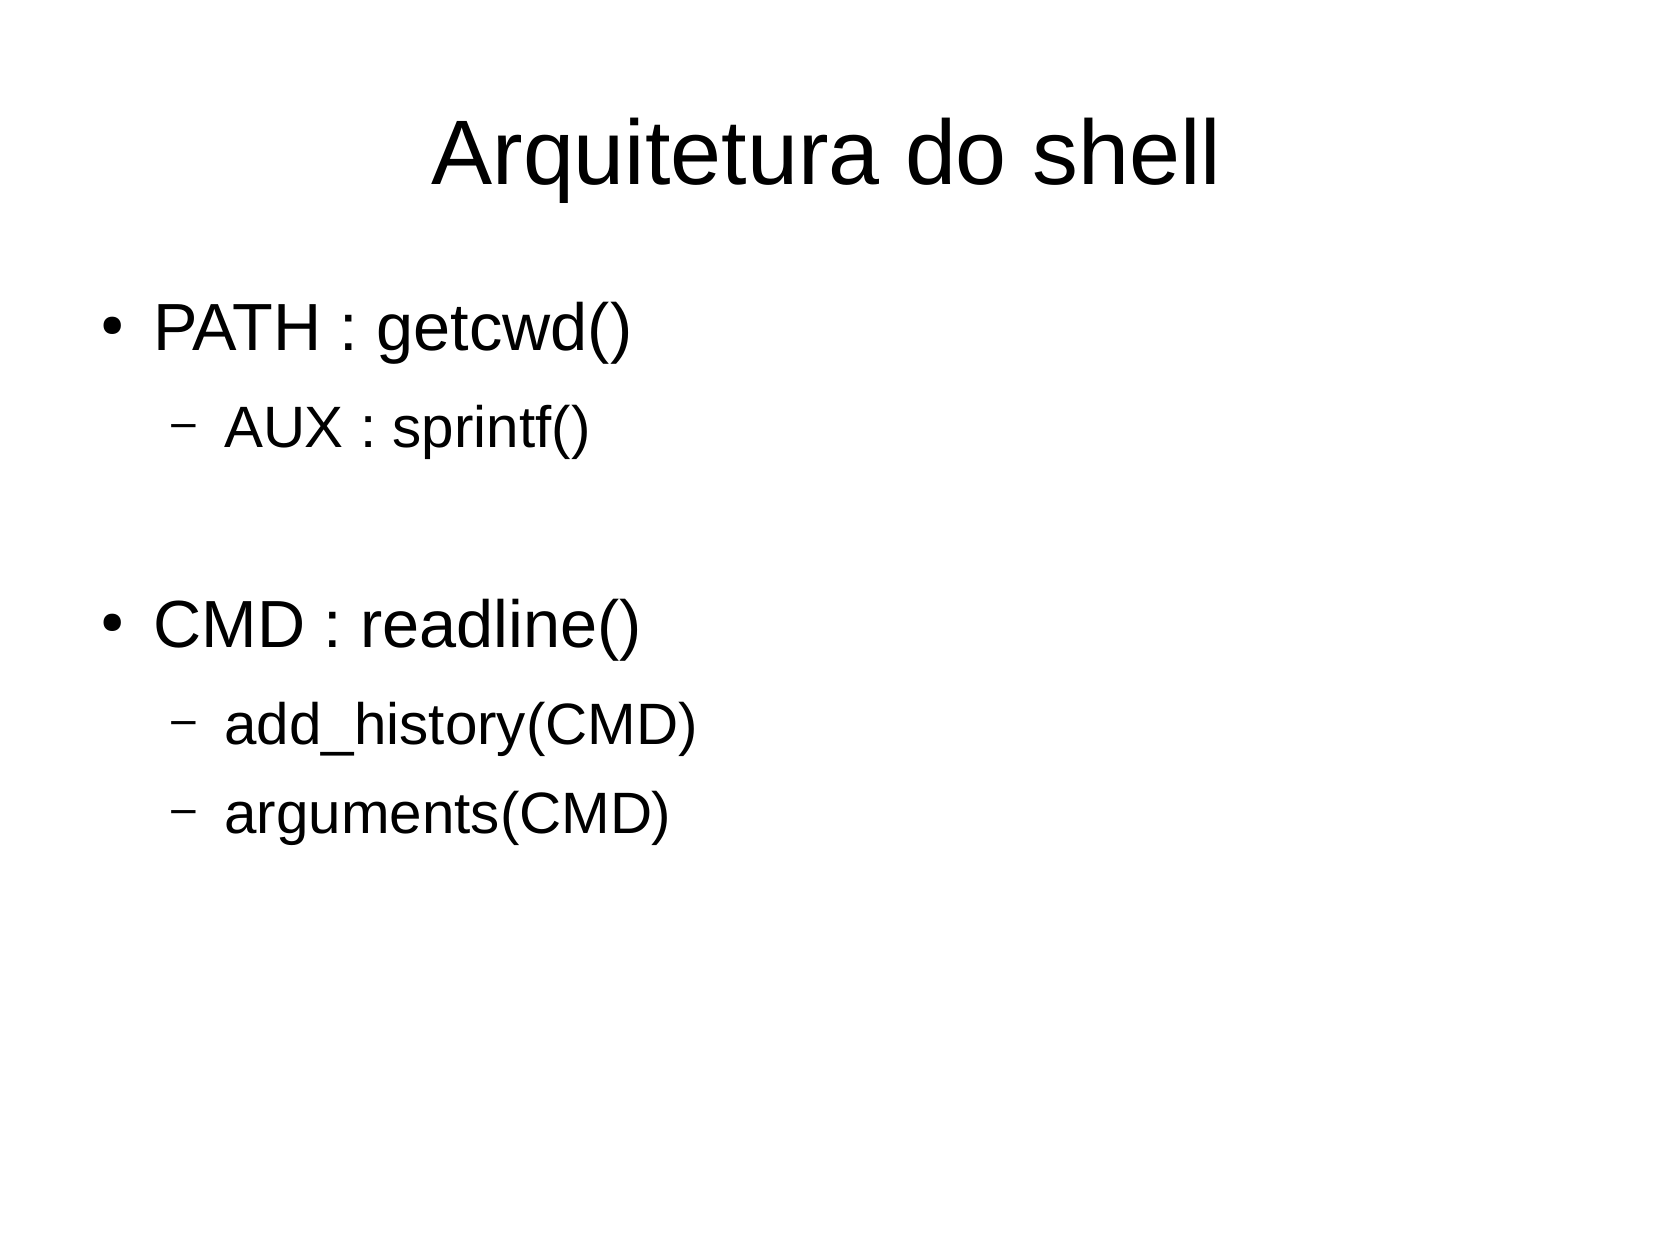

# Arquitetura do shell
PATH : getcwd()
AUX : sprintf()
CMD : readline()
add_history(CMD)
arguments(CMD)